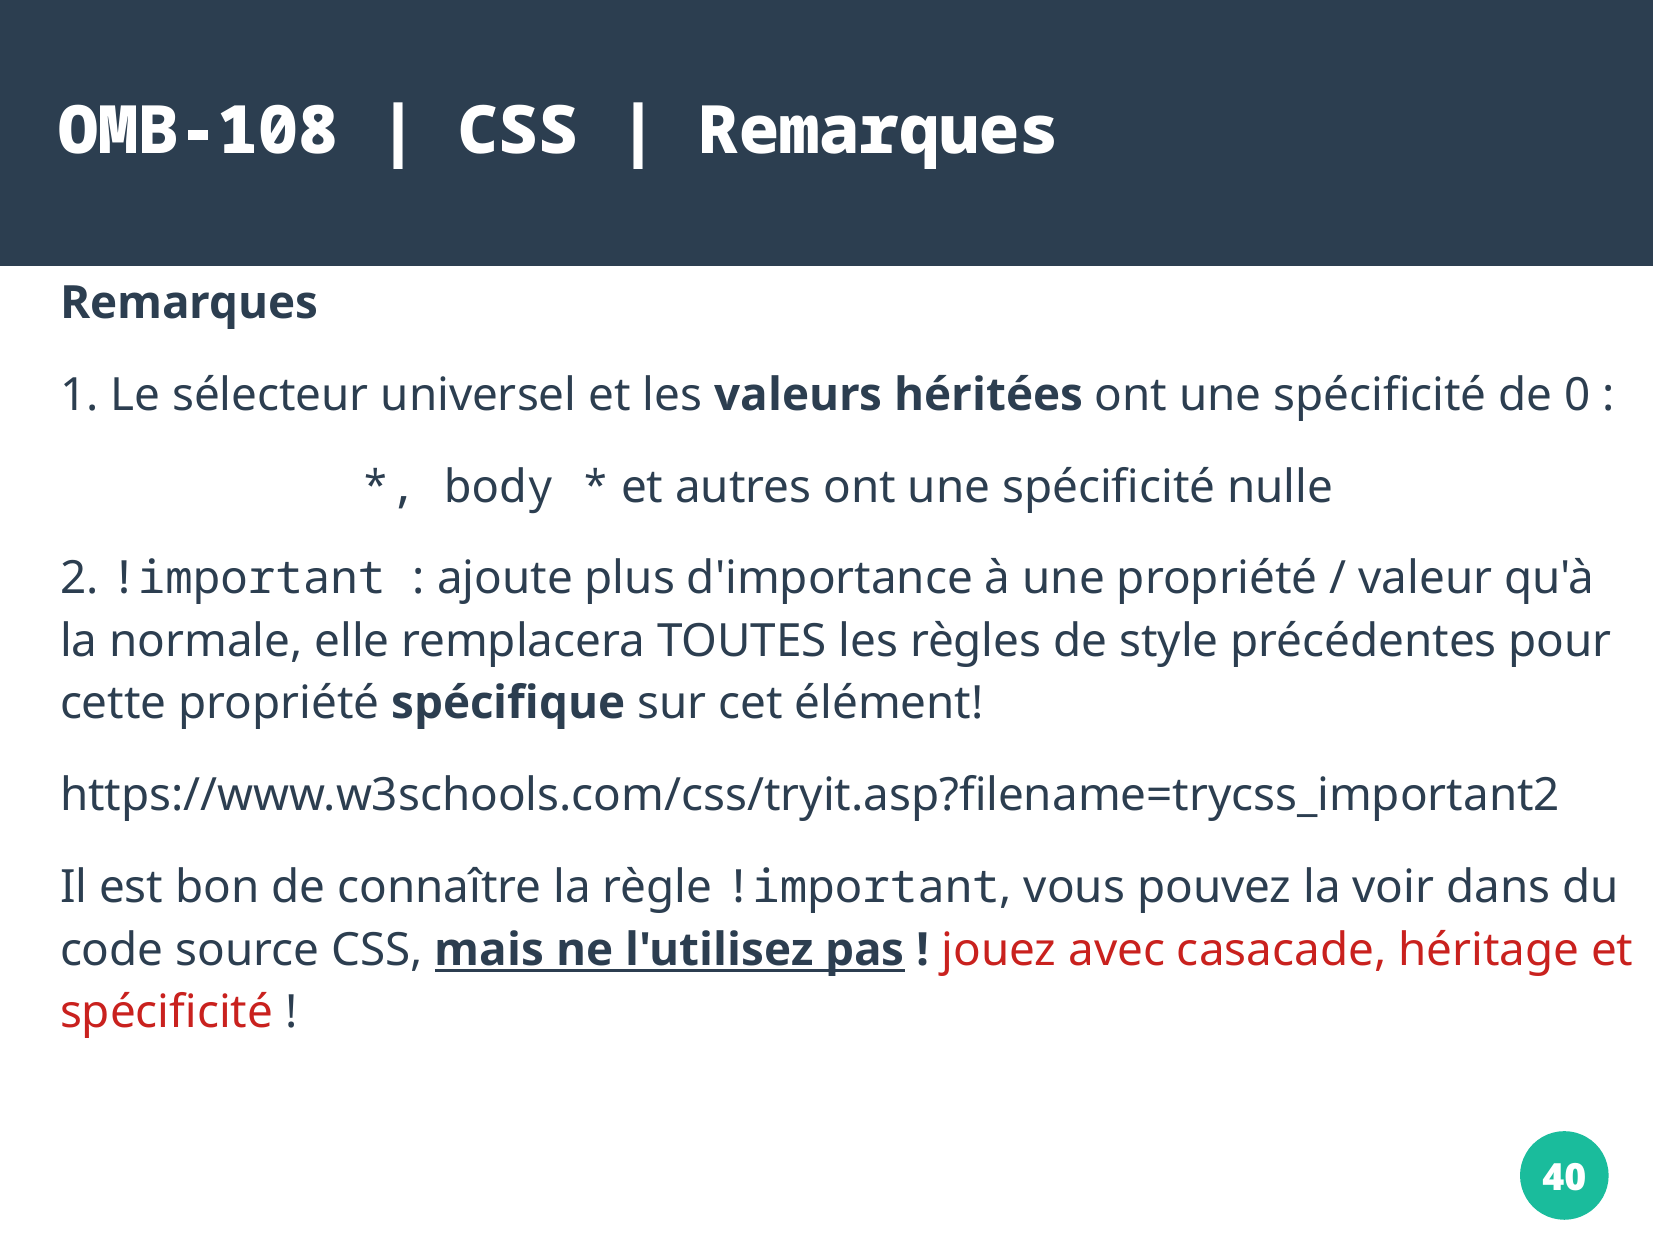

# OMB-108 | CSS | Remarques
Remarques
1. Le sélecteur universel et les valeurs héritées ont une spécificité de 0 :
*, body * et autres ont une spécificité nulle
2. !important : ajoute plus d'importance à une propriété / valeur qu'à la normale, elle remplacera TOUTES les règles de style précédentes pour cette propriété spécifique sur cet élément!
https://www.w3schools.com/css/tryit.asp?filename=trycss_important2
Il est bon de connaître la règle !important, vous pouvez la voir dans du code source CSS, mais ne l'utilisez pas ! jouez avec casacade, héritage et spécificité !
40